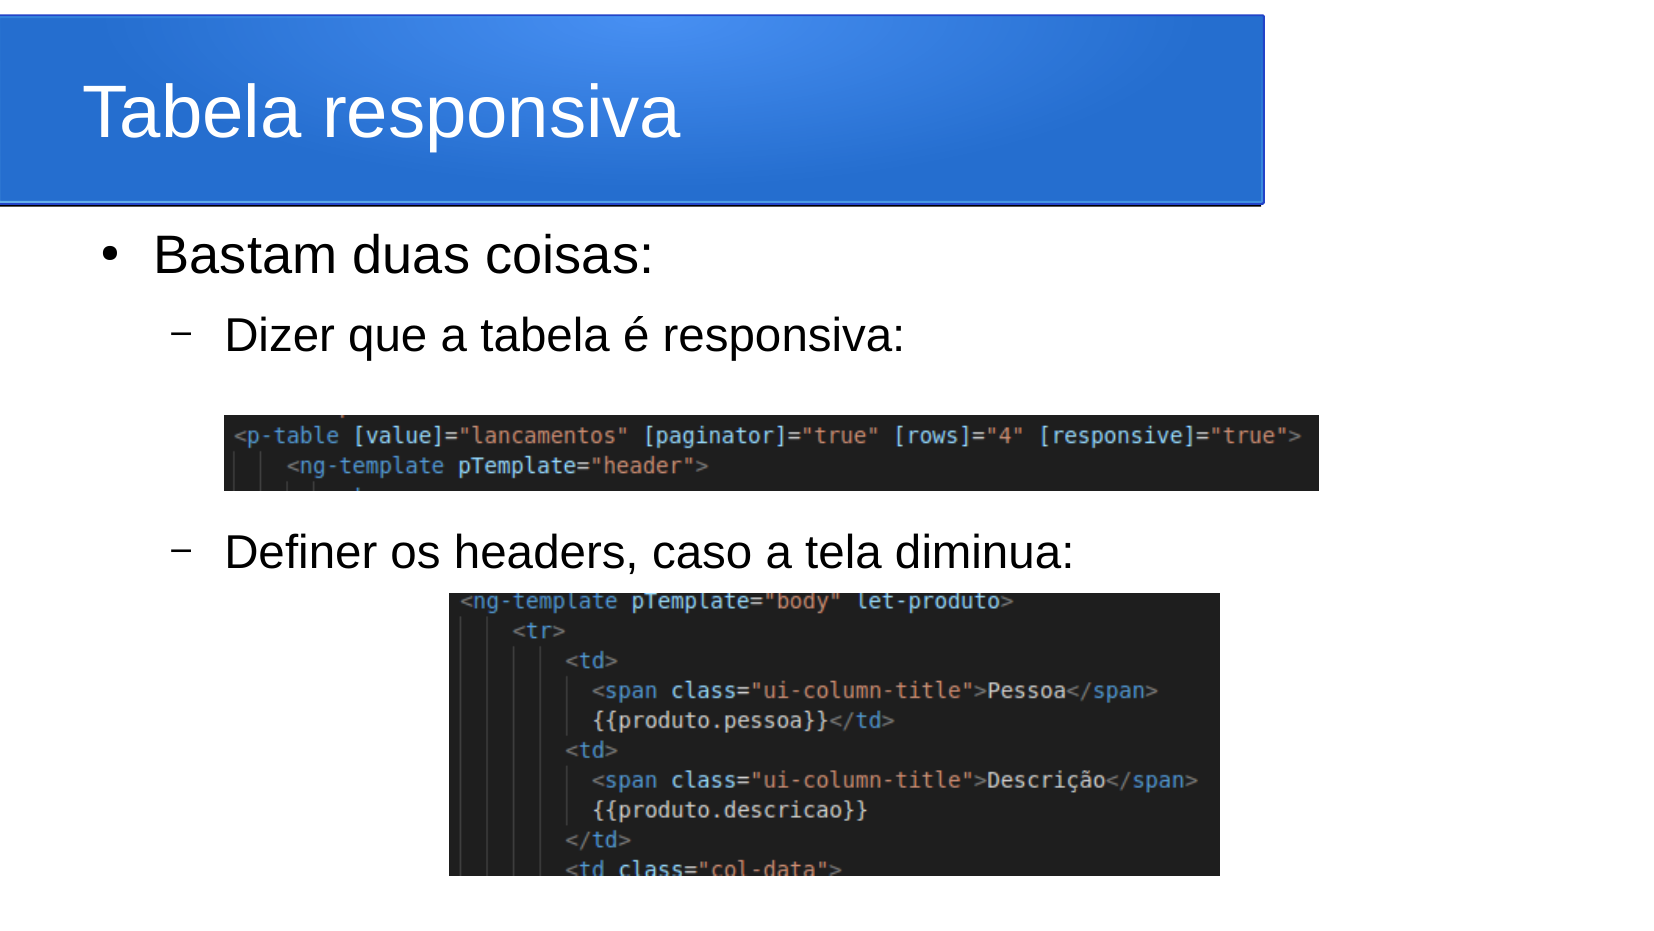

# Tabela responsiva
Bastam duas coisas:
Dizer que a tabela é responsiva:
Definer os headers, caso a tela diminua: